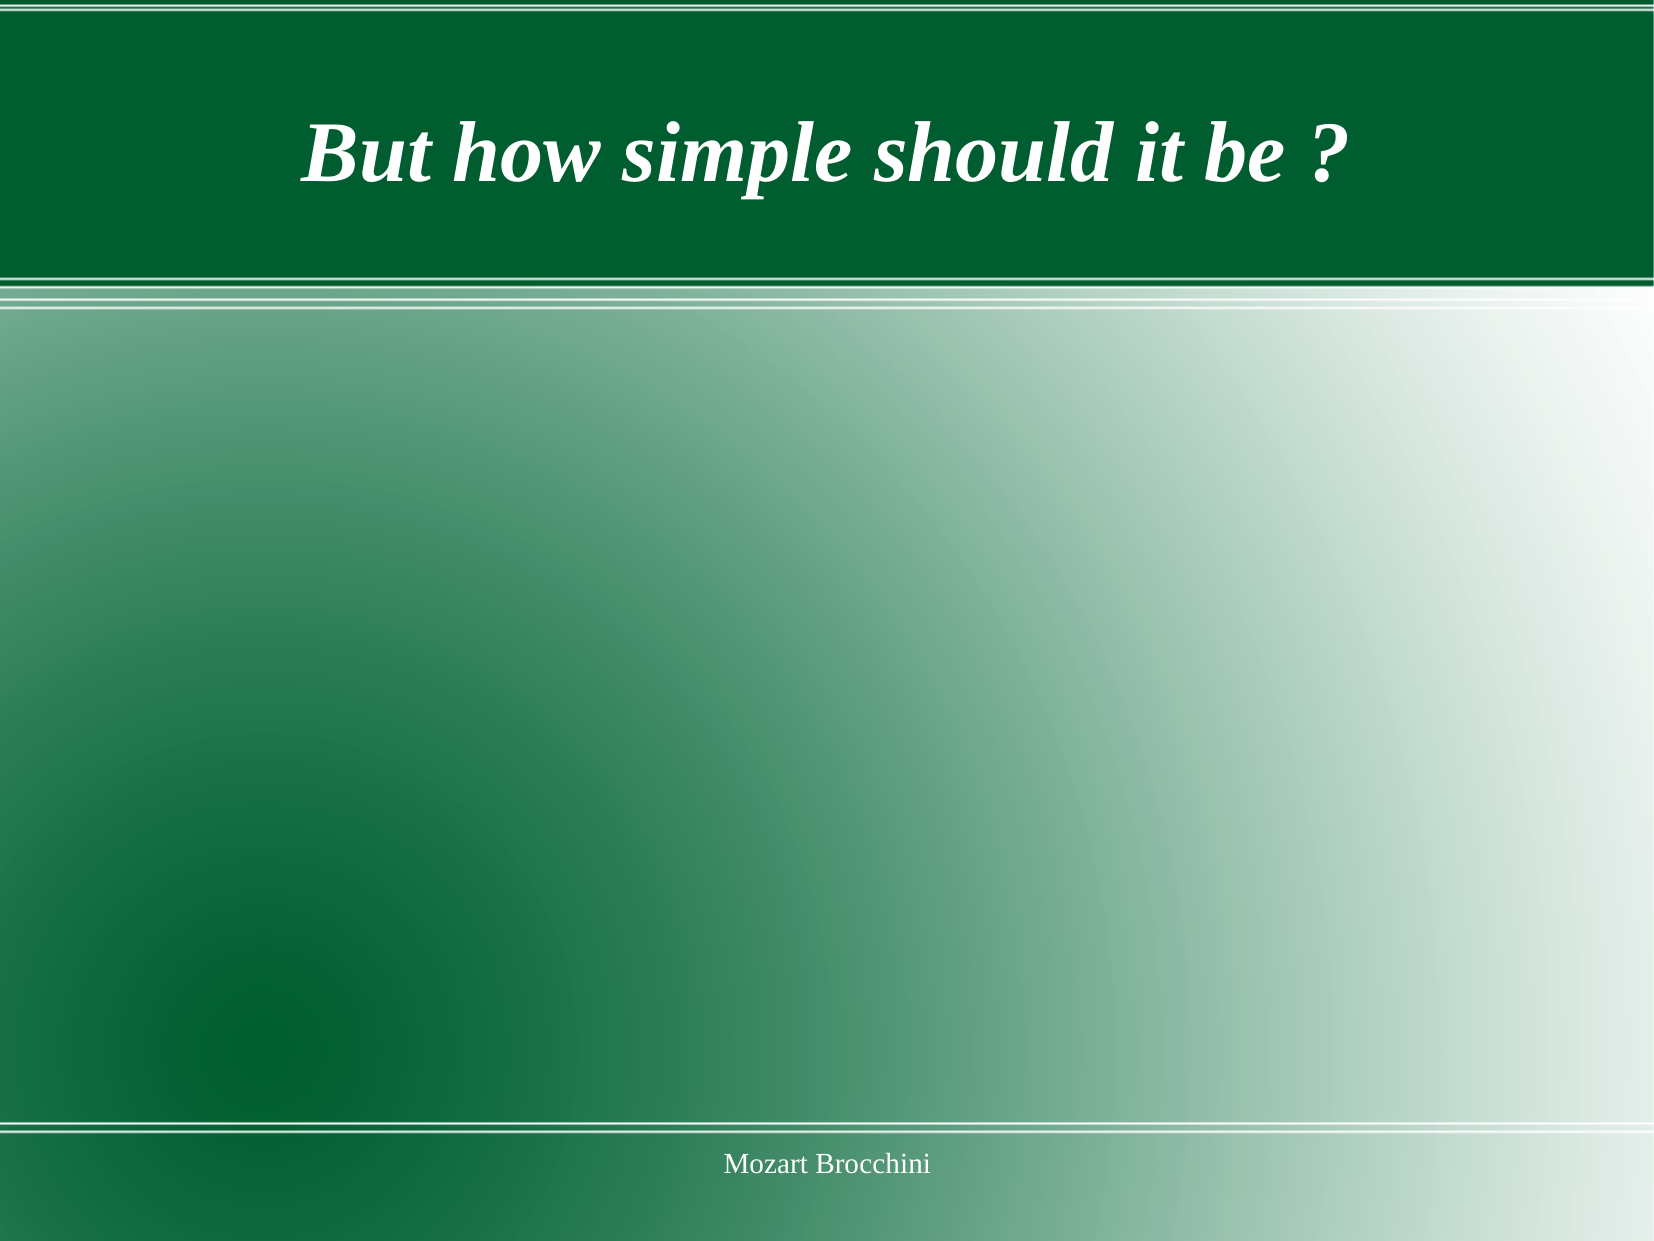

# But how simple should it be ?